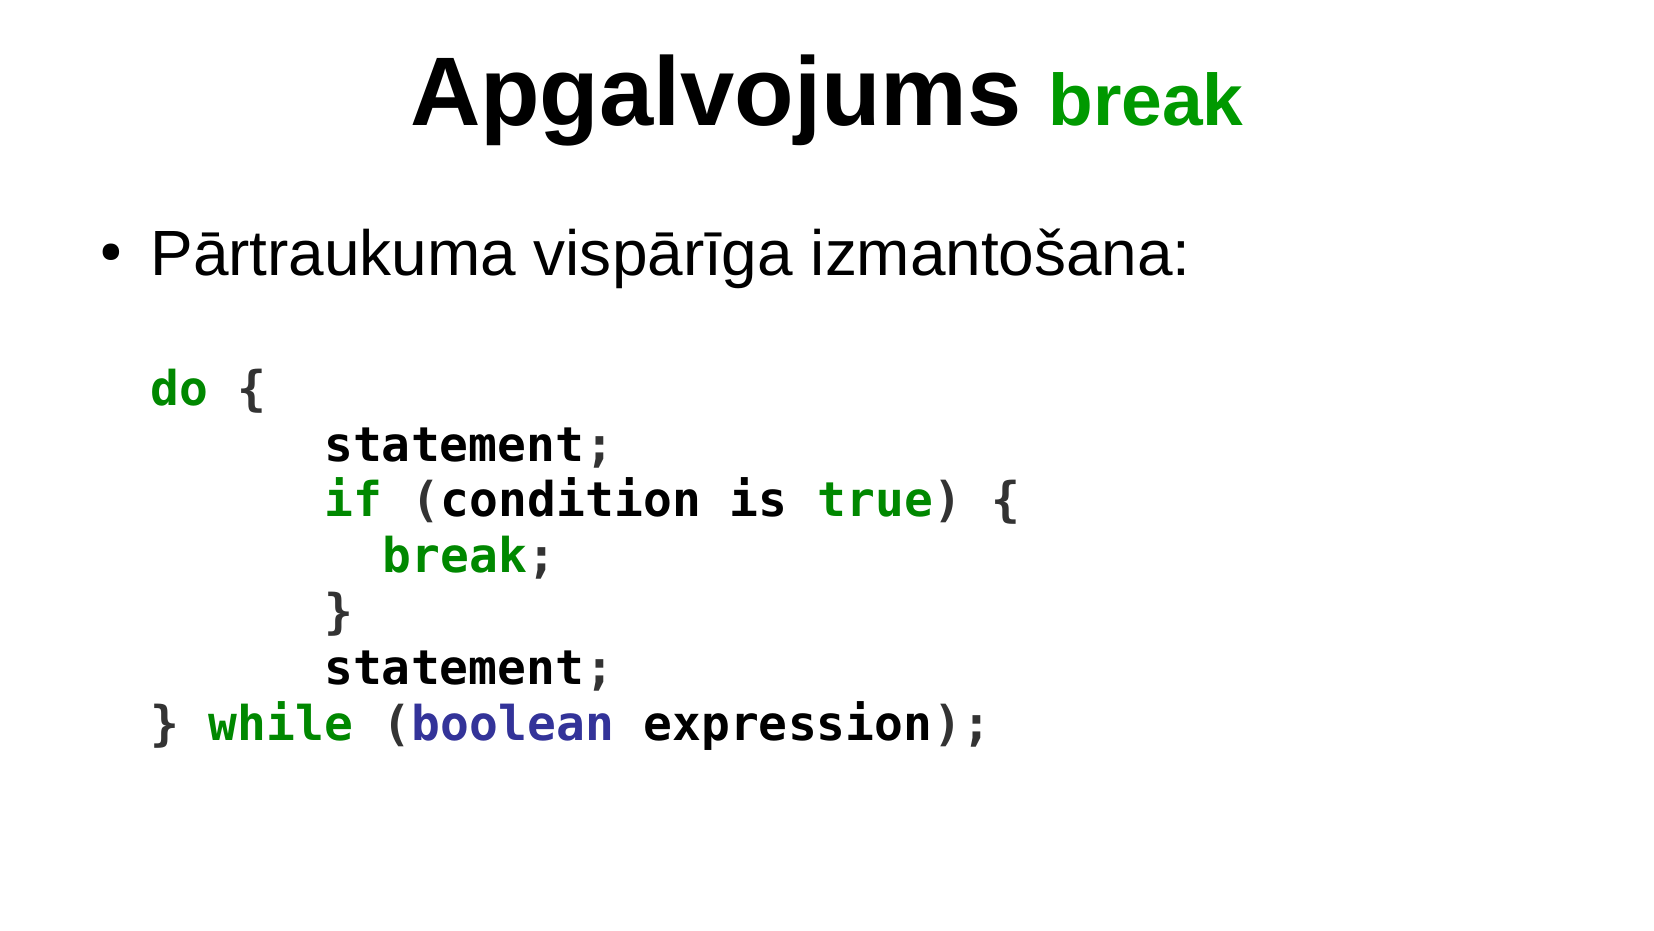

# Apgalvojums break
Pārtraukuma vispārīga izmantošana:
do {
 statement;
 if (condition is true) {
 break;
 }
 statement;
} while (boolean expression);